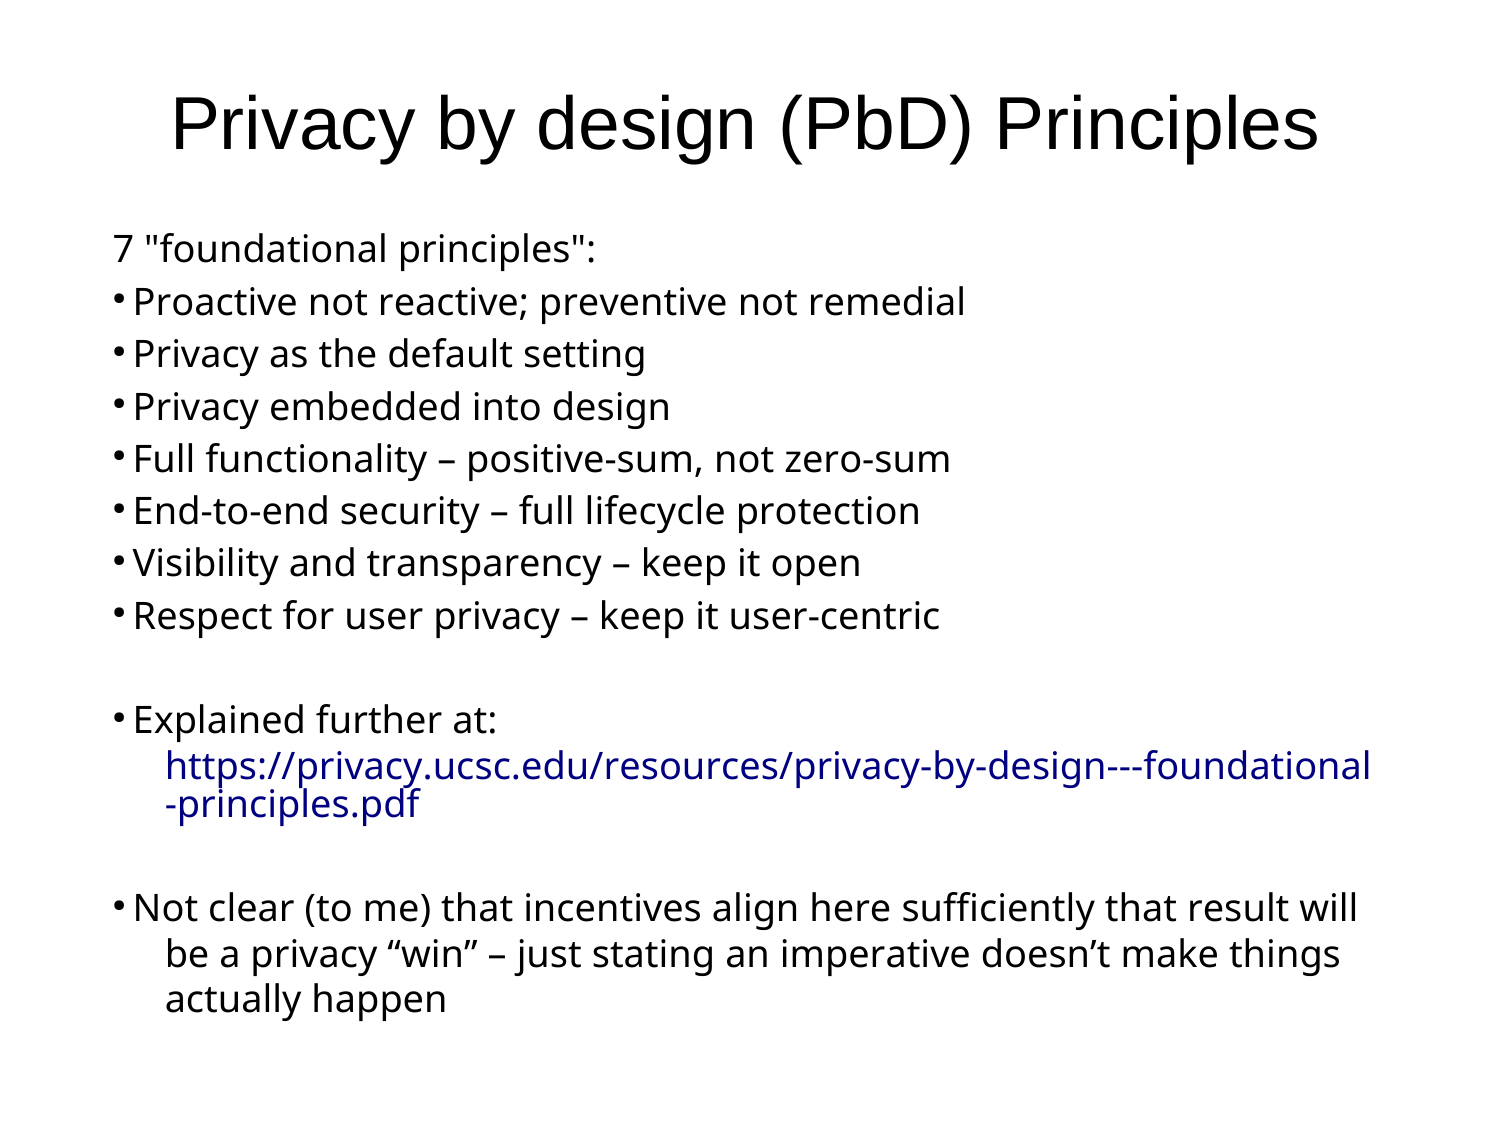

# Privacy by design (PbD) Principles
7 "foundational principles":
Proactive not reactive; preventive not remedial
Privacy as the default setting
Privacy embedded into design
Full functionality – positive-sum, not zero-sum
End-to-end security – full lifecycle protection
Visibility and transparency – keep it open
Respect for user privacy – keep it user-centric
Explained further at: https://privacy.ucsc.edu/resources/privacy-by-design---foundational-principles.pdf
Not clear (to me) that incentives align here sufficiently that result will be a privacy “win” – just stating an imperative doesn’t make things actually happen